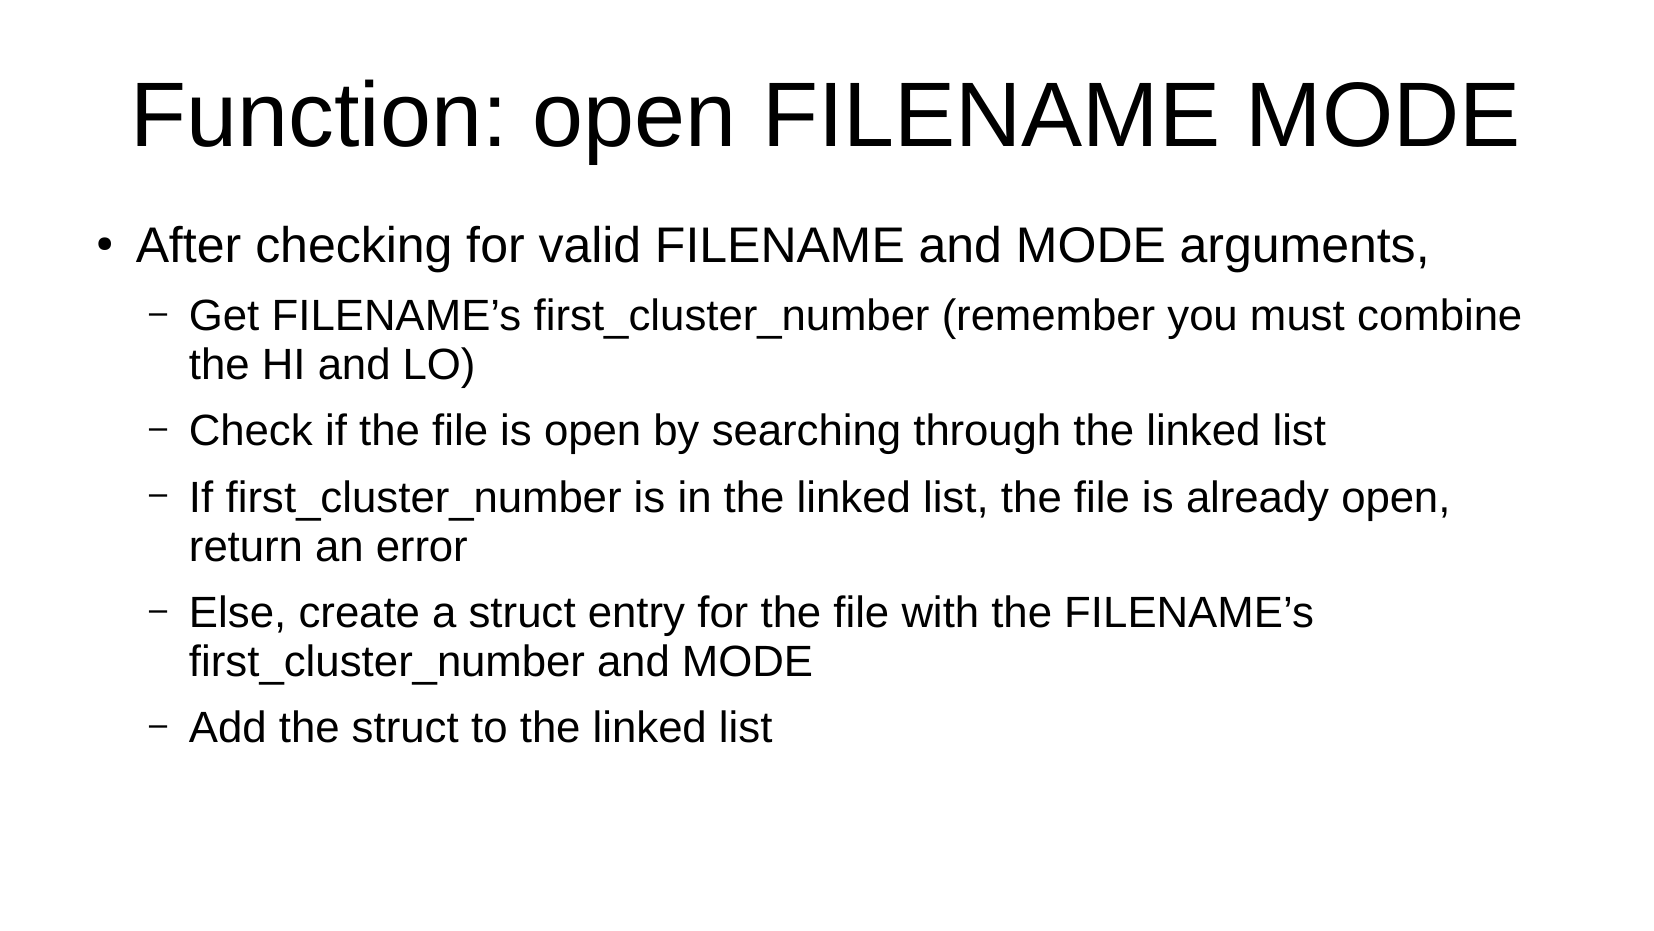

# Function: open FILENAME MODE
After checking for valid FILENAME and MODE arguments,
Get FILENAME’s first_cluster_number (remember you must combine the HI and LO)
Check if the file is open by searching through the linked list
If first_cluster_number is in the linked list, the file is already open, return an error
Else, create a struct entry for the file with the FILENAME’s first_cluster_number and MODE
Add the struct to the linked list